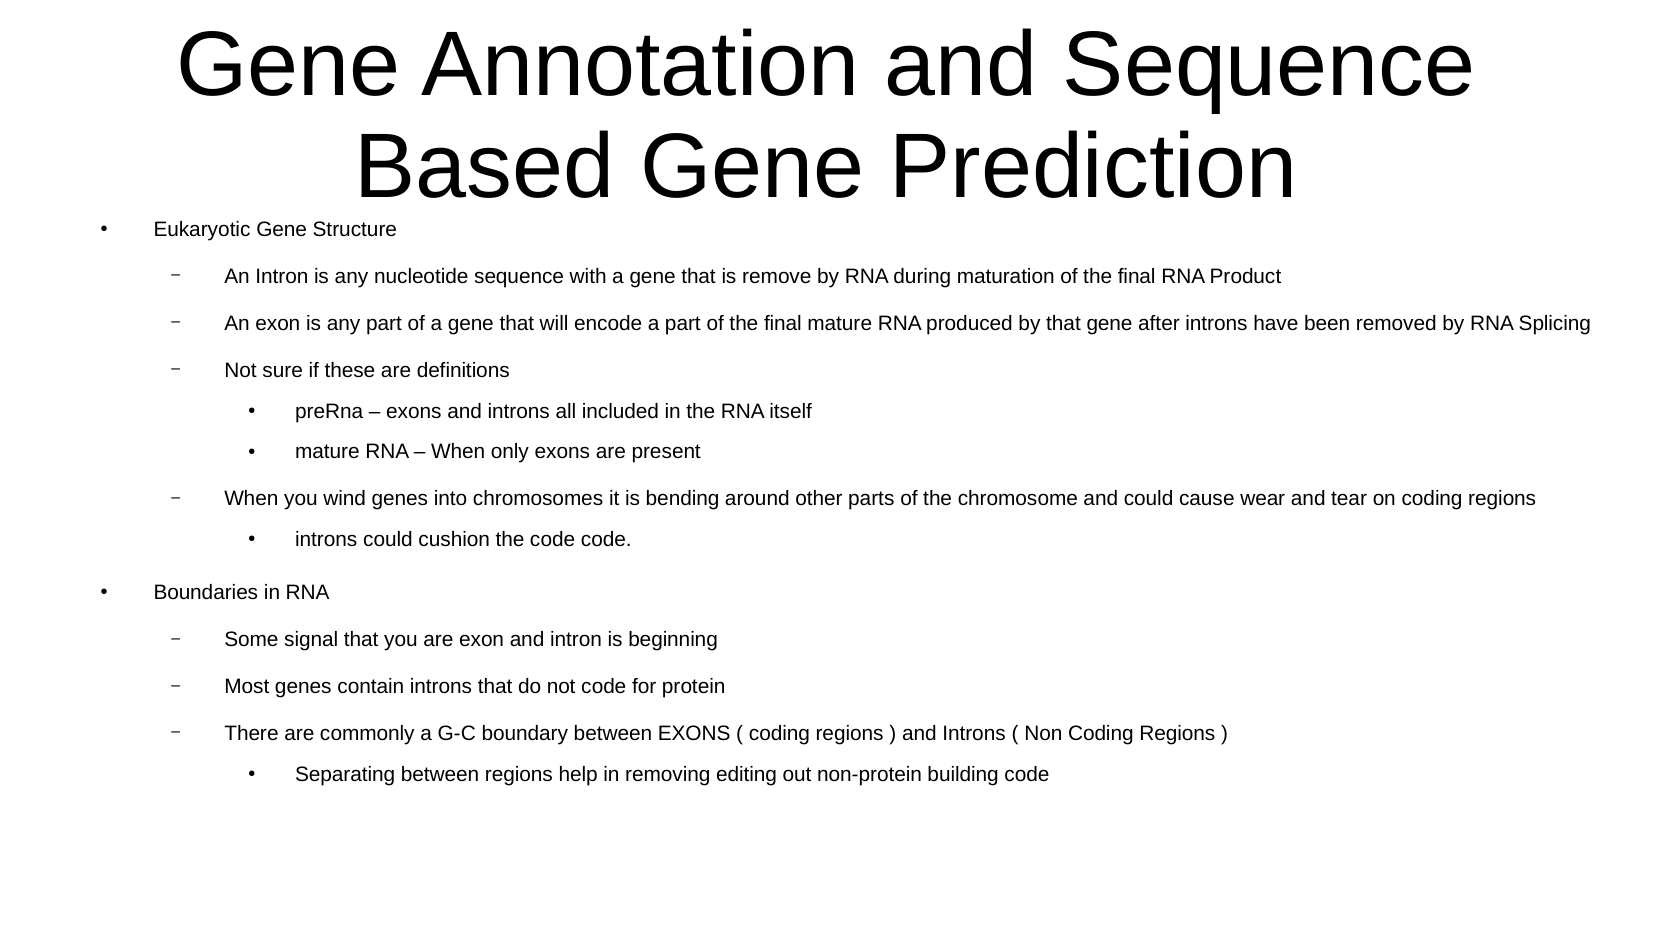

# Gene Annotation and Sequence Based Gene Prediction
Eukaryotic Gene Structure
An Intron is any nucleotide sequence with a gene that is remove by RNA during maturation of the final RNA Product
An exon is any part of a gene that will encode a part of the final mature RNA produced by that gene after introns have been removed by RNA Splicing
Not sure if these are definitions
preRna – exons and introns all included in the RNA itself
mature RNA – When only exons are present
When you wind genes into chromosomes it is bending around other parts of the chromosome and could cause wear and tear on coding regions
introns could cushion the code code.
Boundaries in RNA
Some signal that you are exon and intron is beginning
Most genes contain introns that do not code for protein
There are commonly a G-C boundary between EXONS ( coding regions ) and Introns ( Non Coding Regions )
Separating between regions help in removing editing out non-protein building code